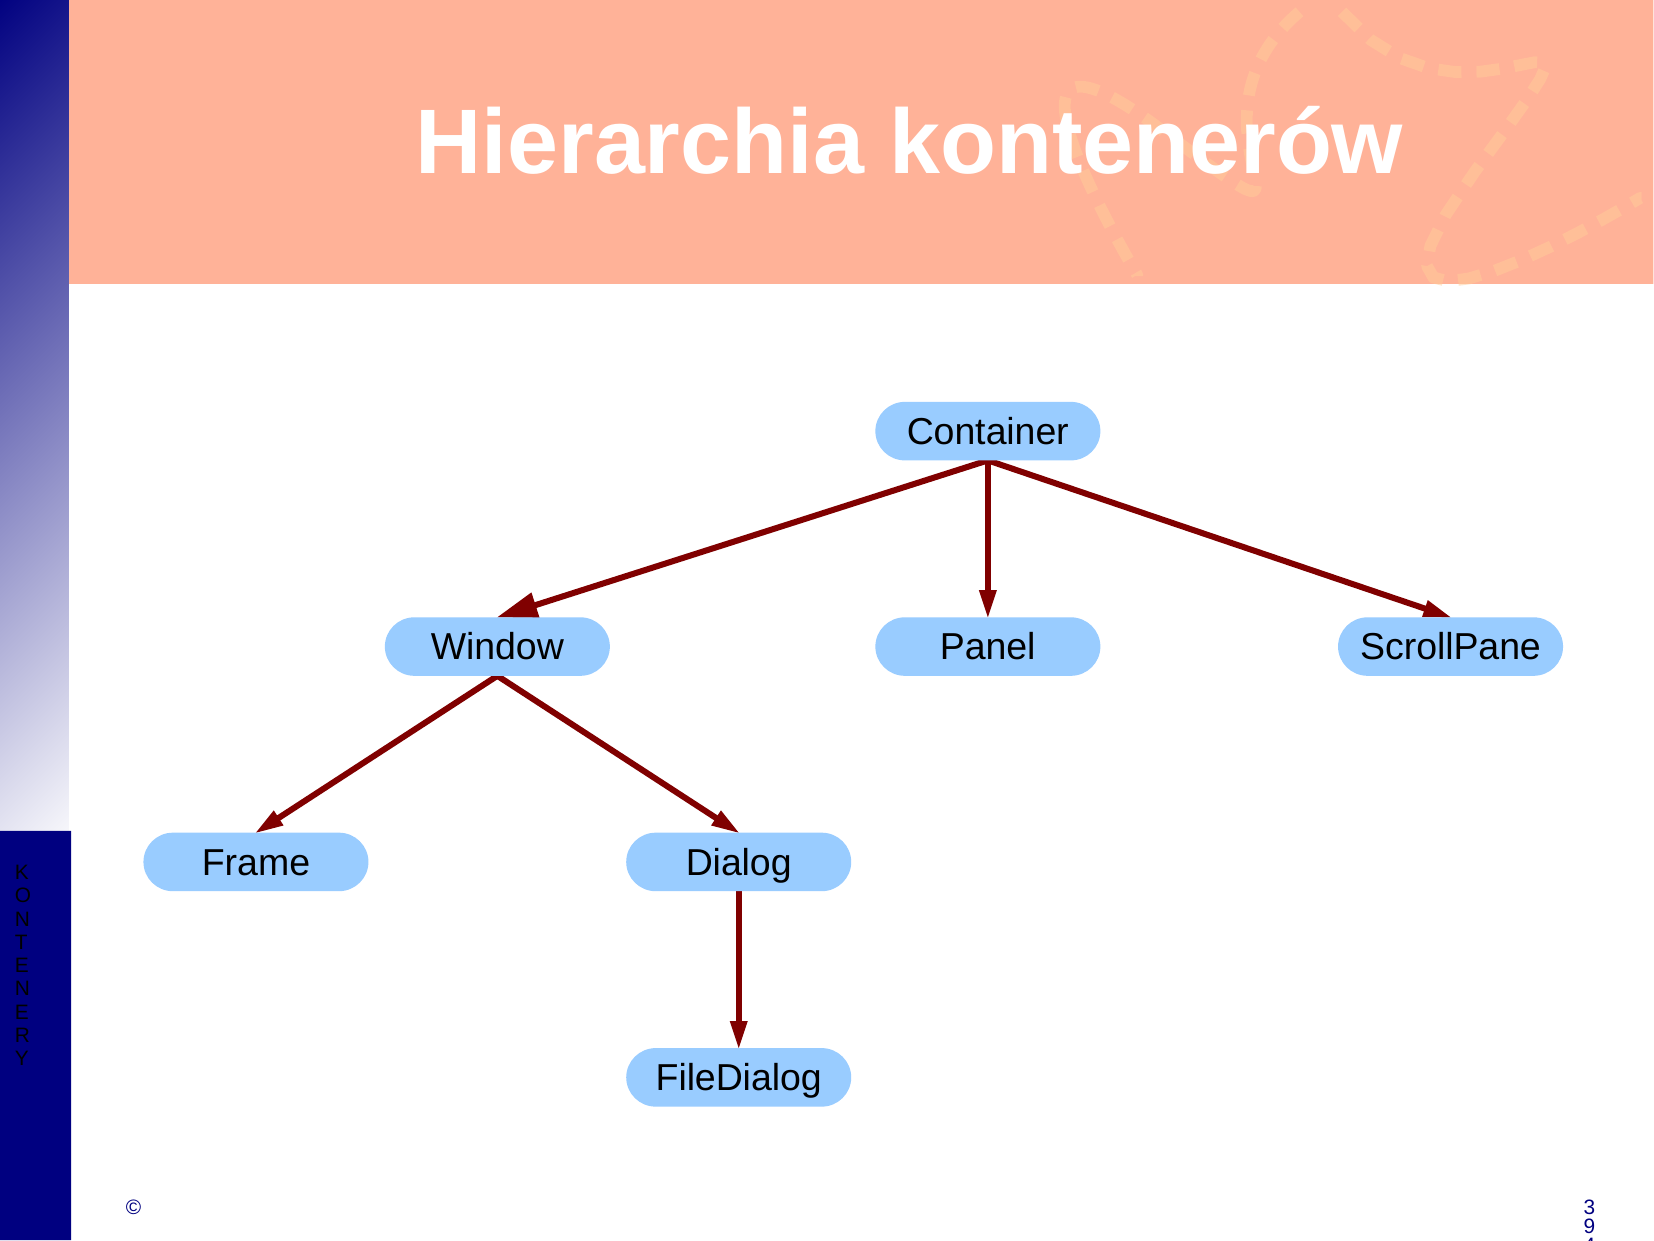

# Hierarchia kontenerów
Container
Window
Panel
ScrollPane
K
O
N
T
E
N
E
R
Y
Frame
Dialog
FileDialog